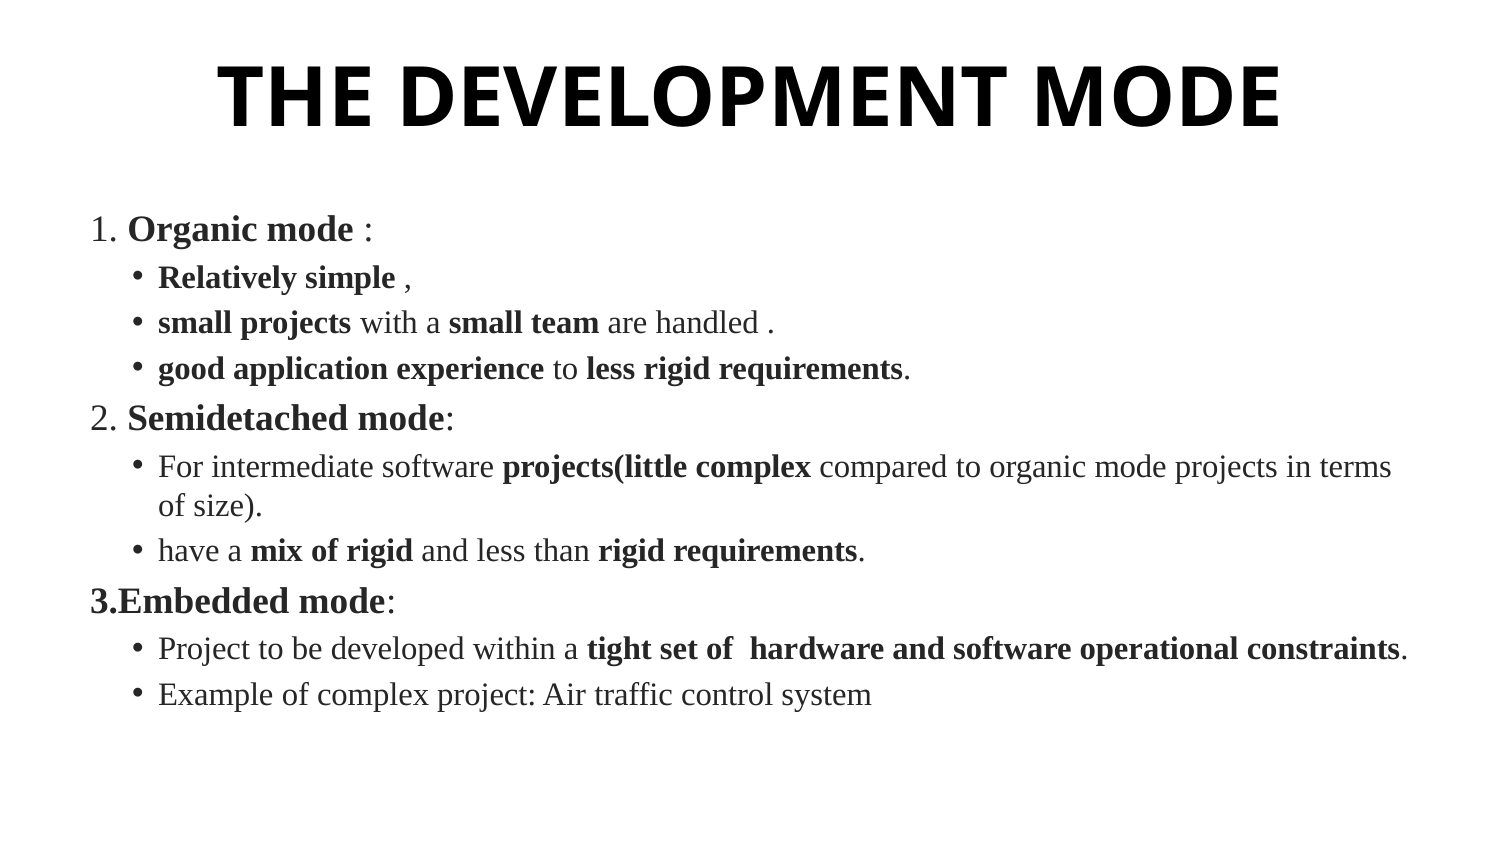

# The Development Mode
1. Organic mode :
Relatively simple ,
small projects with a small team are handled .
good application experience to less rigid requirements.
2. Semidetached mode:
For intermediate software projects(little complex compared to organic mode projects in terms of size).
have a mix of rigid and less than rigid requirements.
3.Embedded mode:
Project to be developed within a tight set of hardware and software operational constraints.
Example of complex project: Air traffic control system